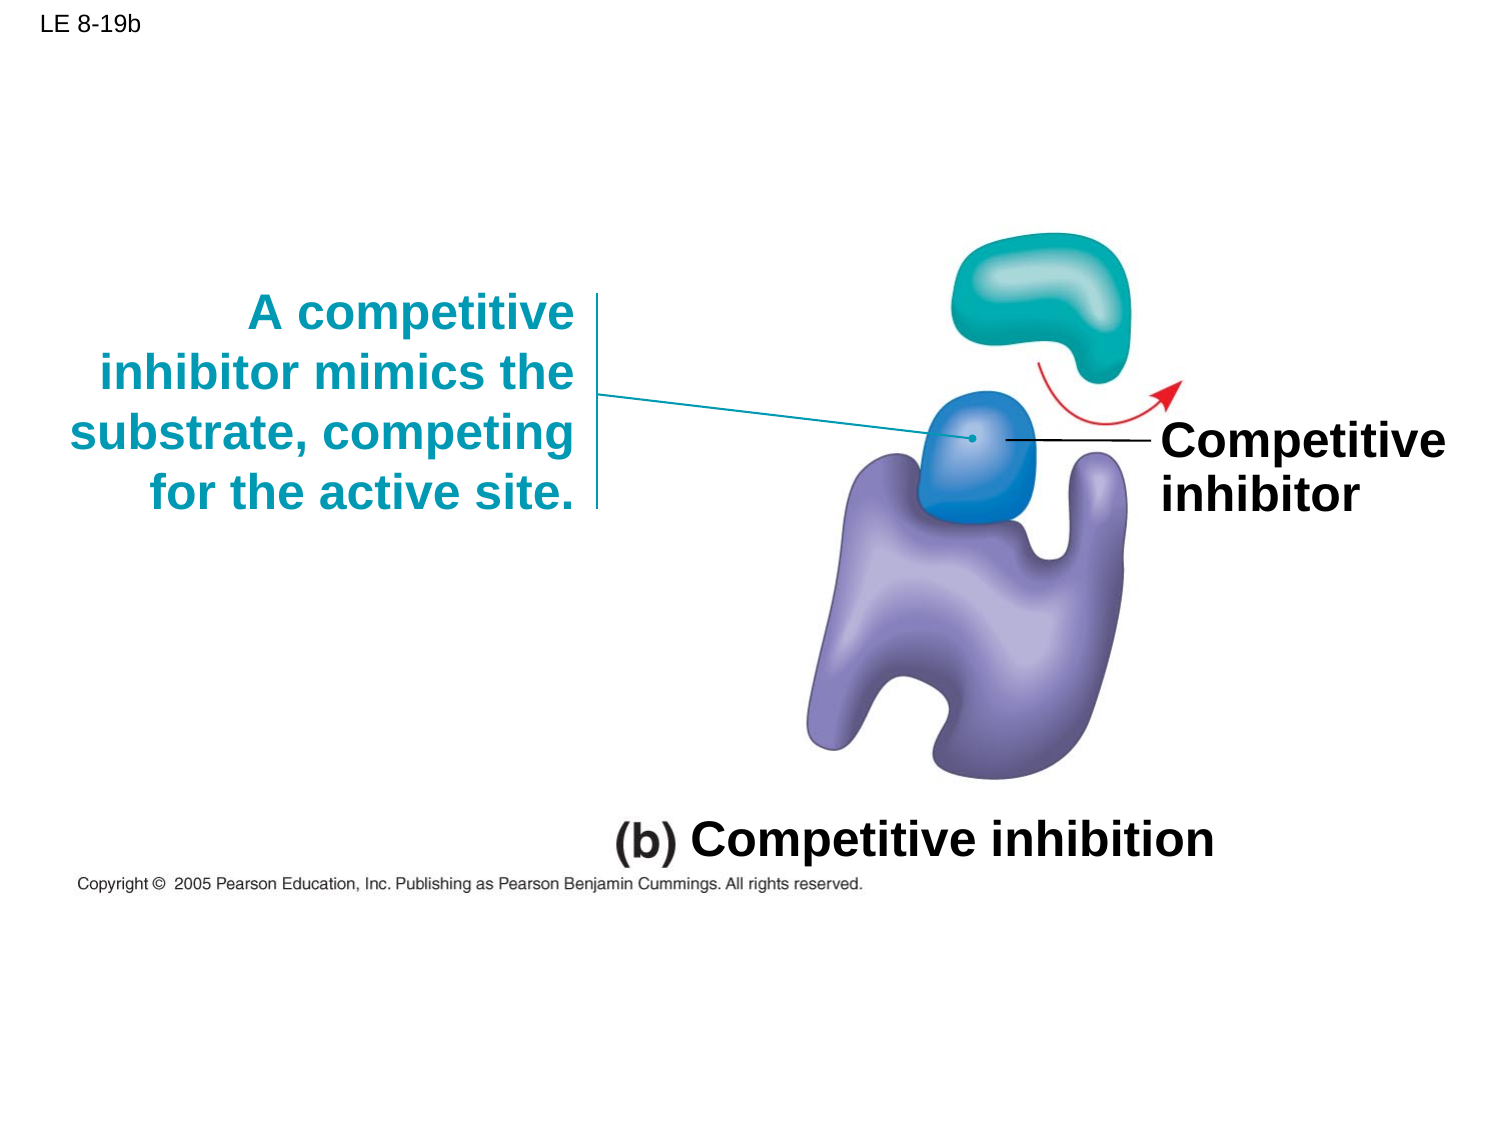

# LE 8-19b
A competitive
inhibitor mimics the
substrate, competing
for the active site.
Competitive
inhibitor
Competitive inhibition